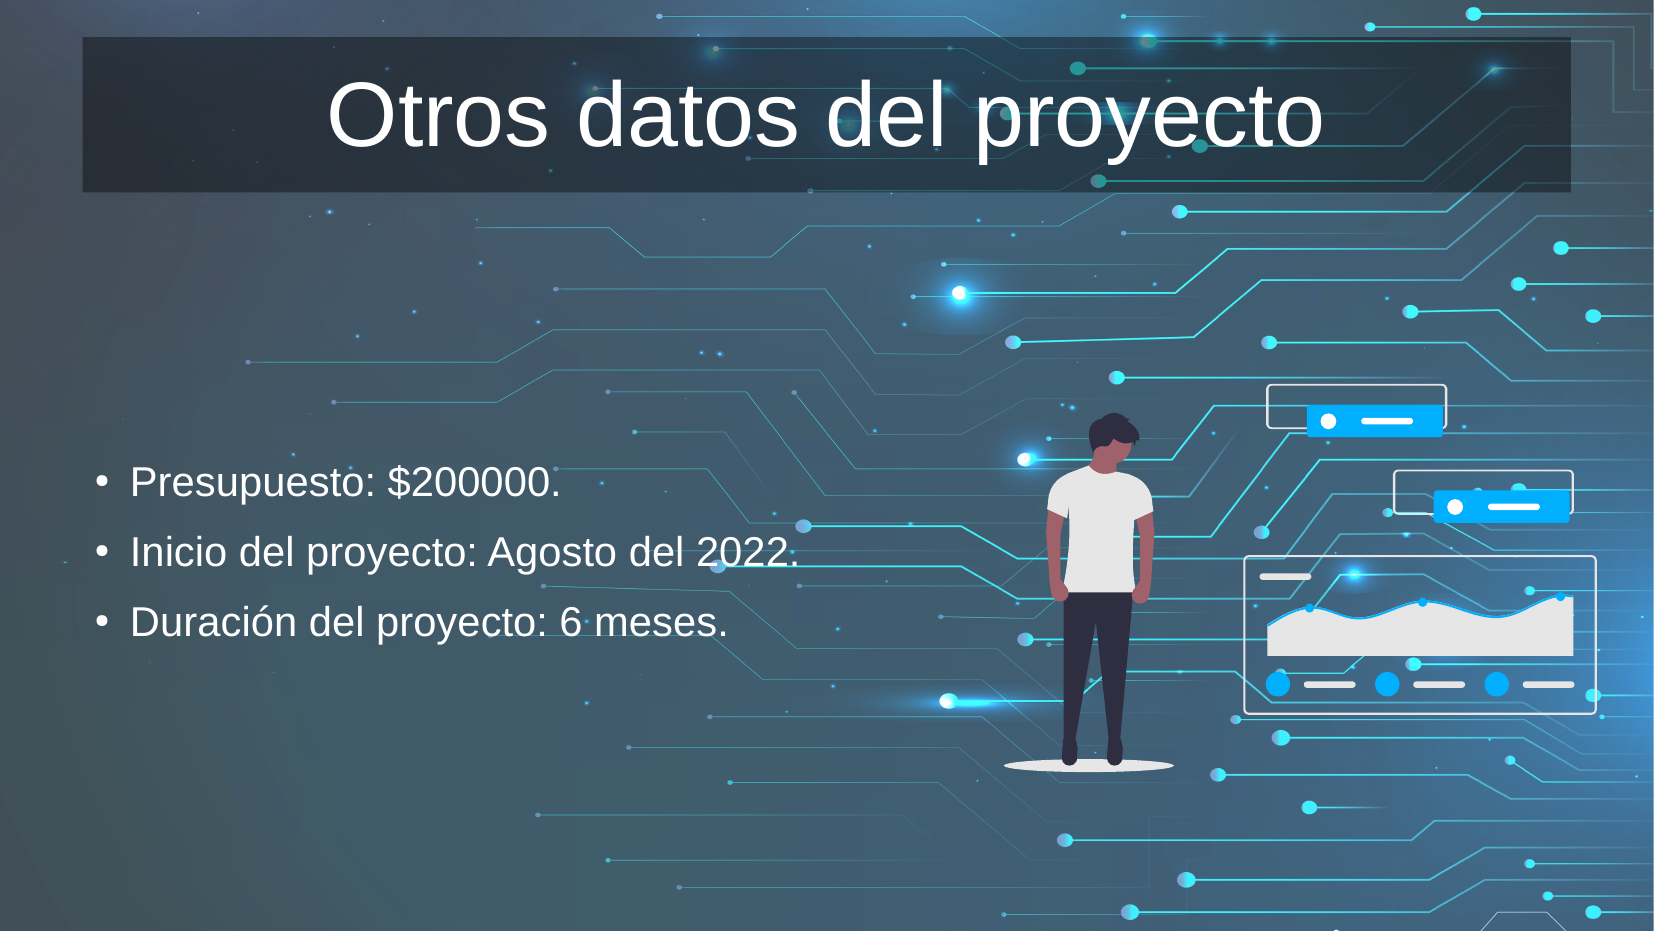

# Otros datos del proyecto
Presupuesto: $200000.
Inicio del proyecto: Agosto del 2022.
Duración del proyecto: 6 meses.